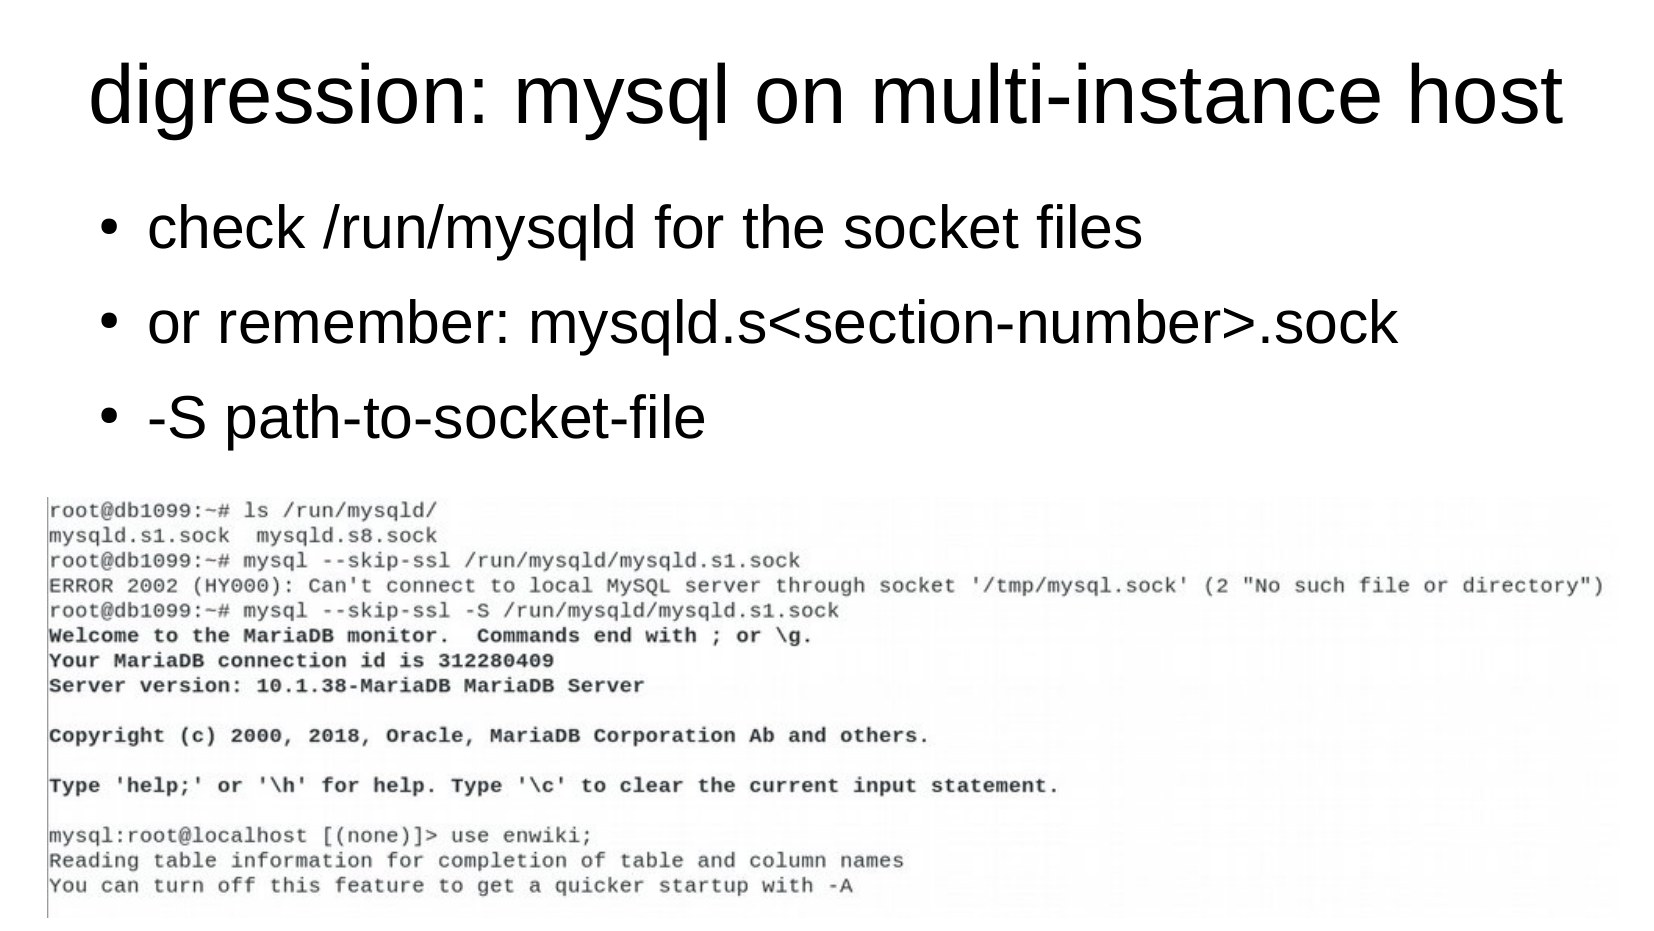

# digression: mysql on multi-instance host
check /run/mysqld for the socket files
or remember: mysqld.s<section-number>.sock
-S path-to-socket-file